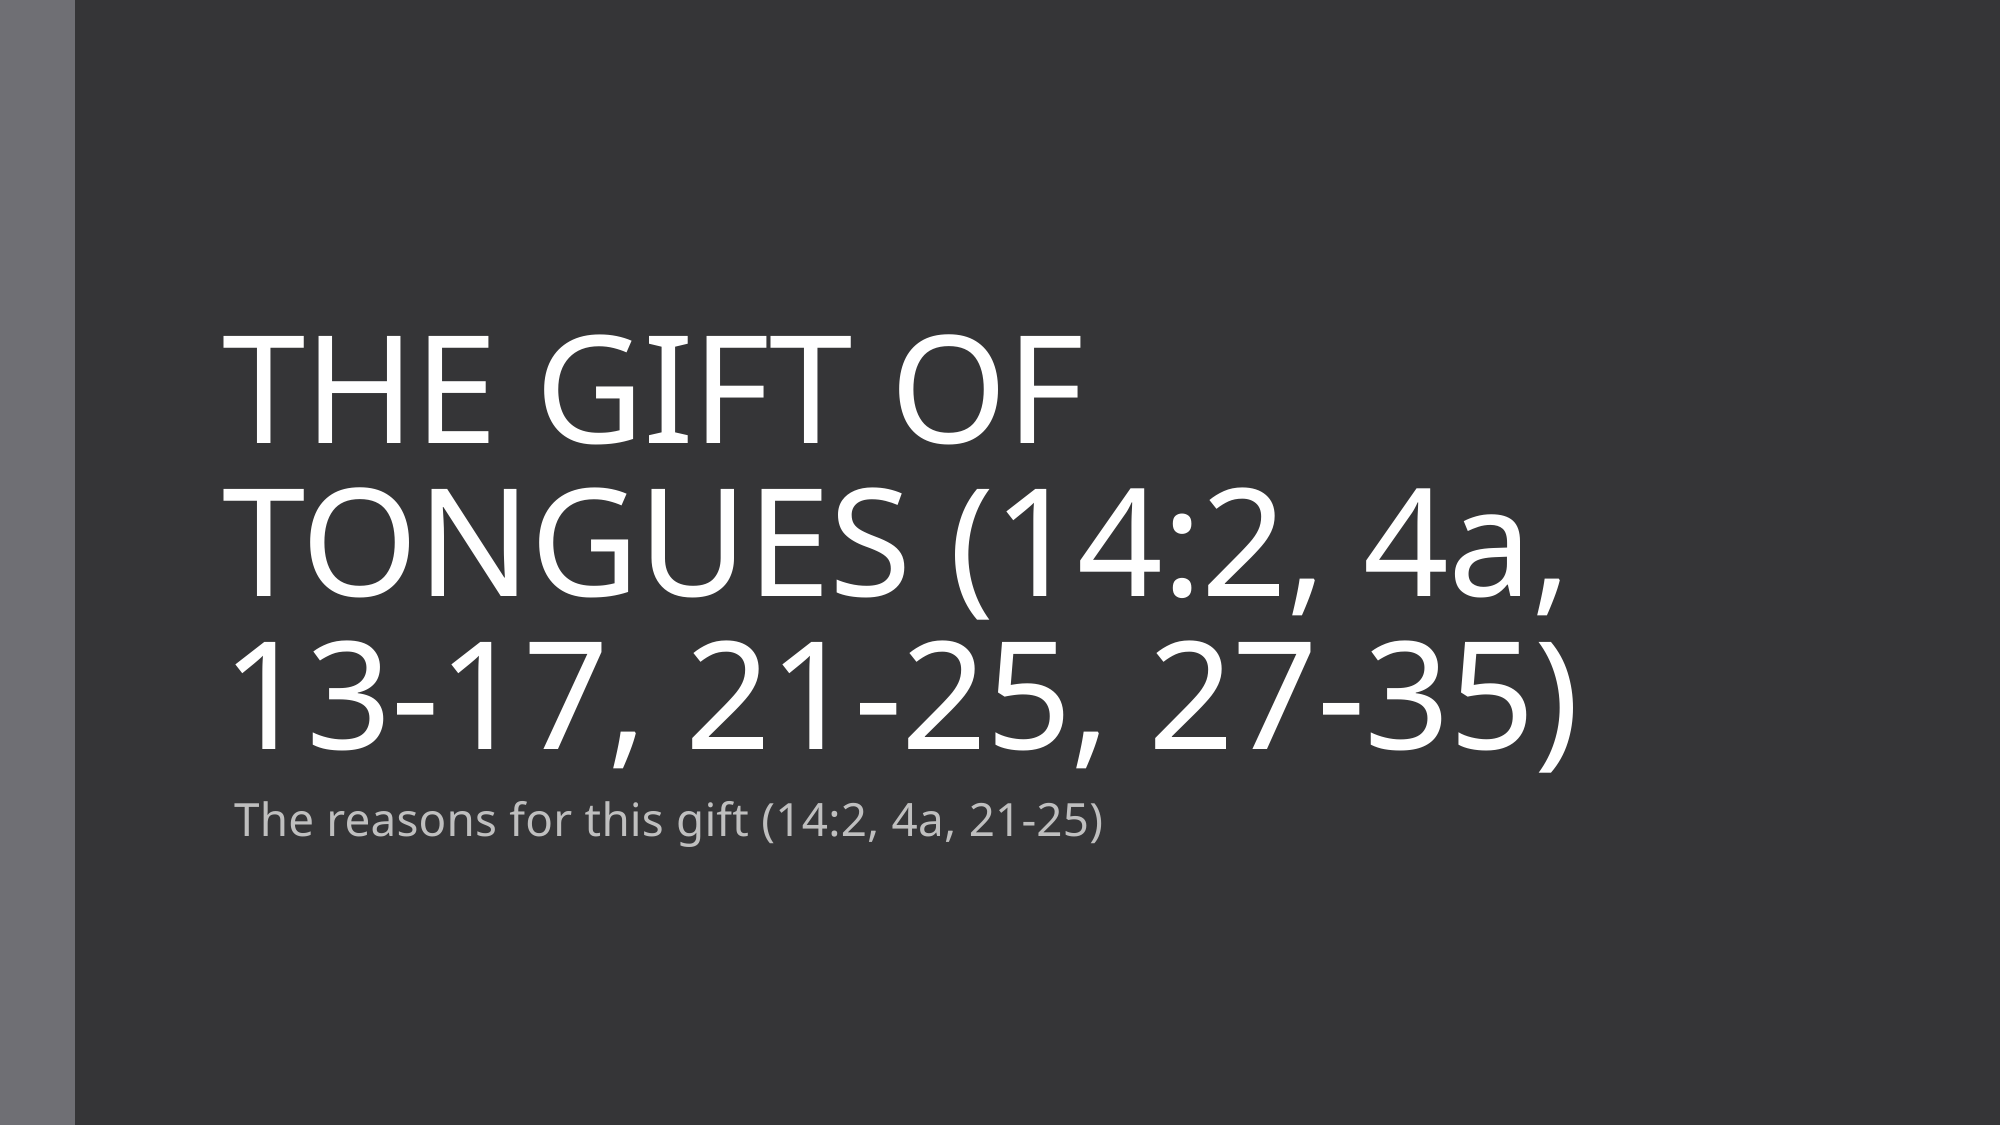

# THE GIFT OF TONGUES (14:2, 4a, 13-17, 21-25, 27-35)
 The reasons for this gift (14:2, 4a, 21-25)